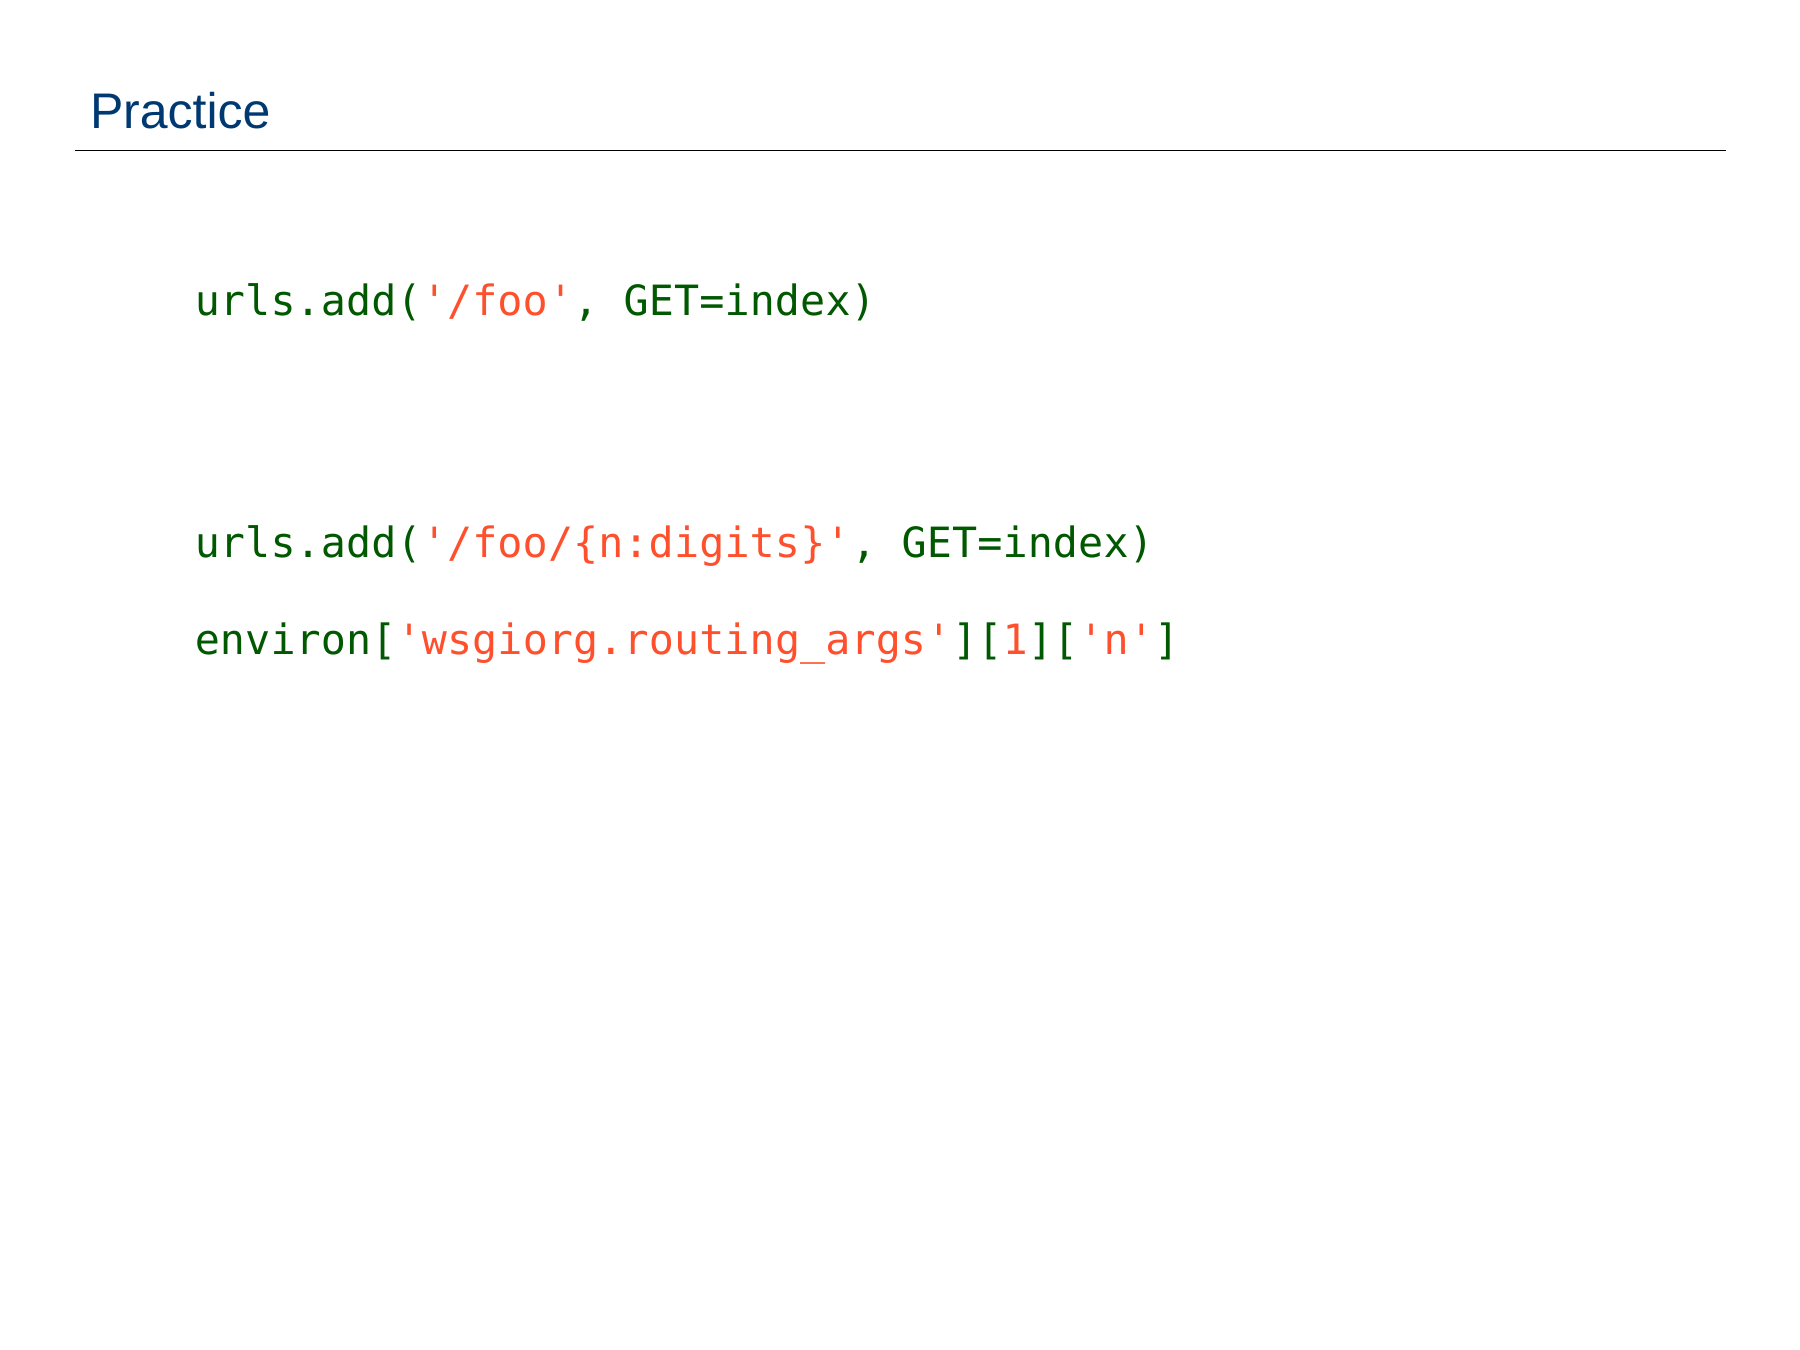

# Practice
urls.add('/foo', GET=index)
urls.add('/foo/{n:digits}', GET=index)
environ['wsgiorg.routing_args'][1]['n']